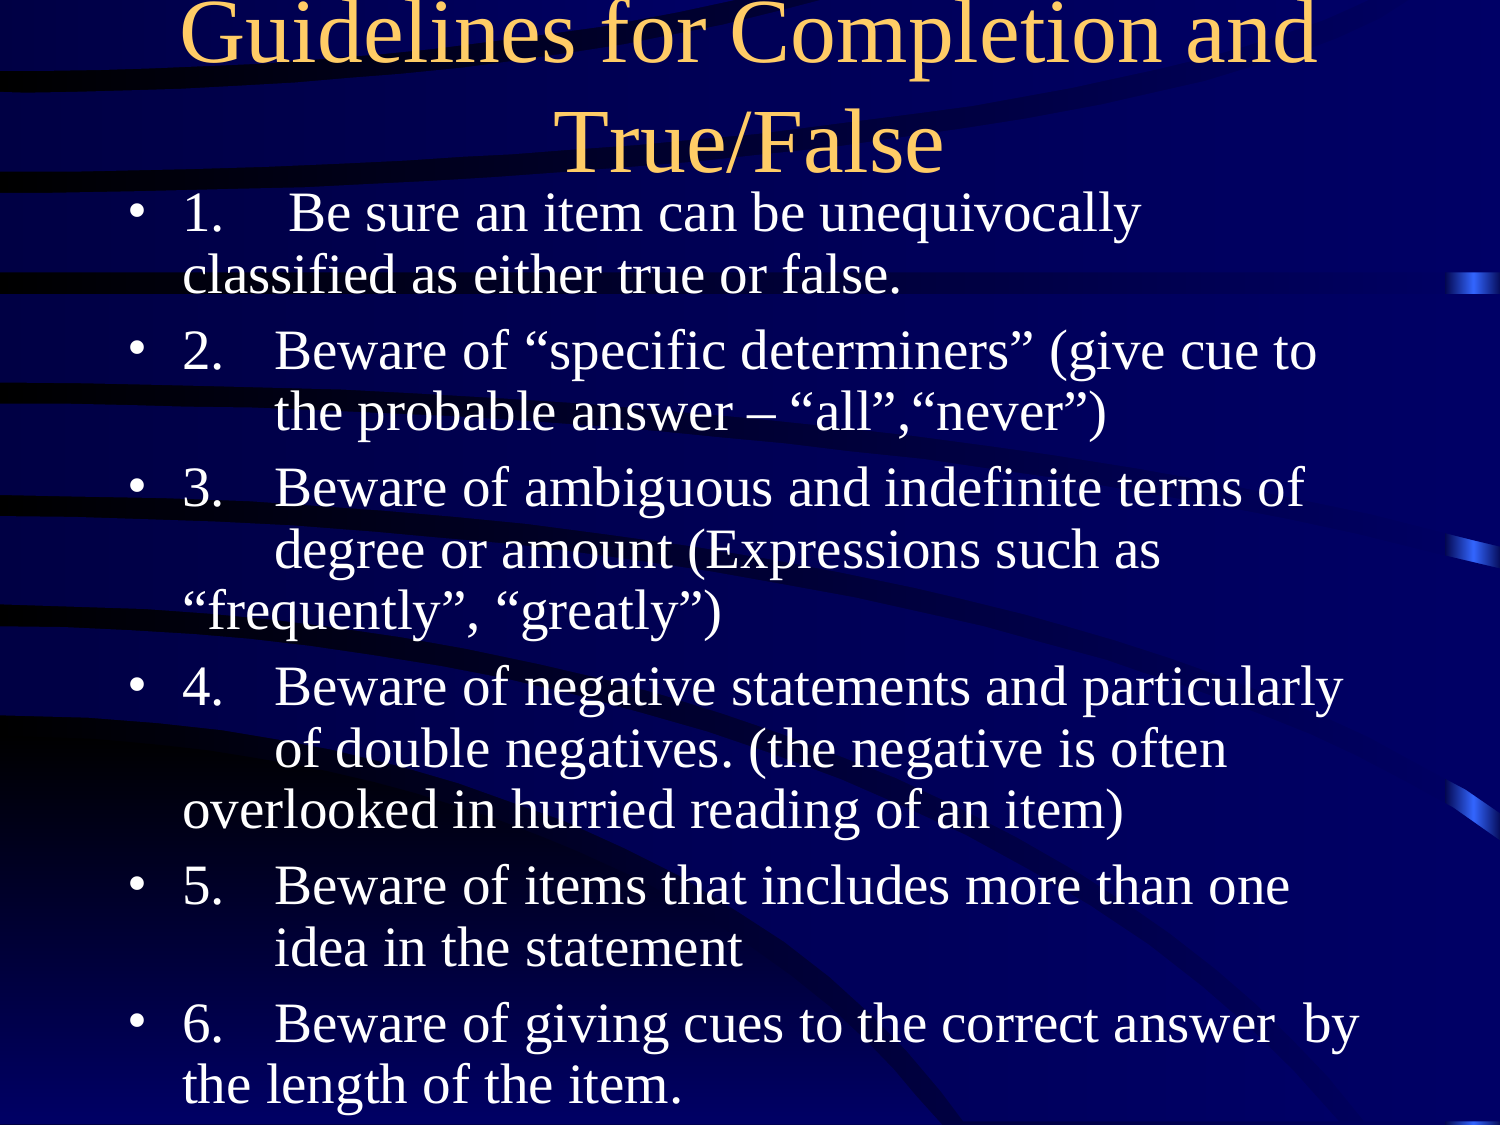

# Guidelines for Completion and True/False
1.	 Be sure an item can be unequivocally 		classified as either true or false.
2. 	Beware of “specific determiners” (give cue to 	the probable answer – “all”,“never”)
3. 	Beware of ambiguous and indefinite terms of 	degree or amount (Expressions such as 		“frequently”, “greatly”)
4. 	Beware of negative statements and particularly 	of double negatives. (the negative is often 		overlooked in hurried reading of an item)
5. 	Beware of items that includes more than one 	idea in the statement
6. 	Beware of giving cues to the correct answer 		by the length of the item.